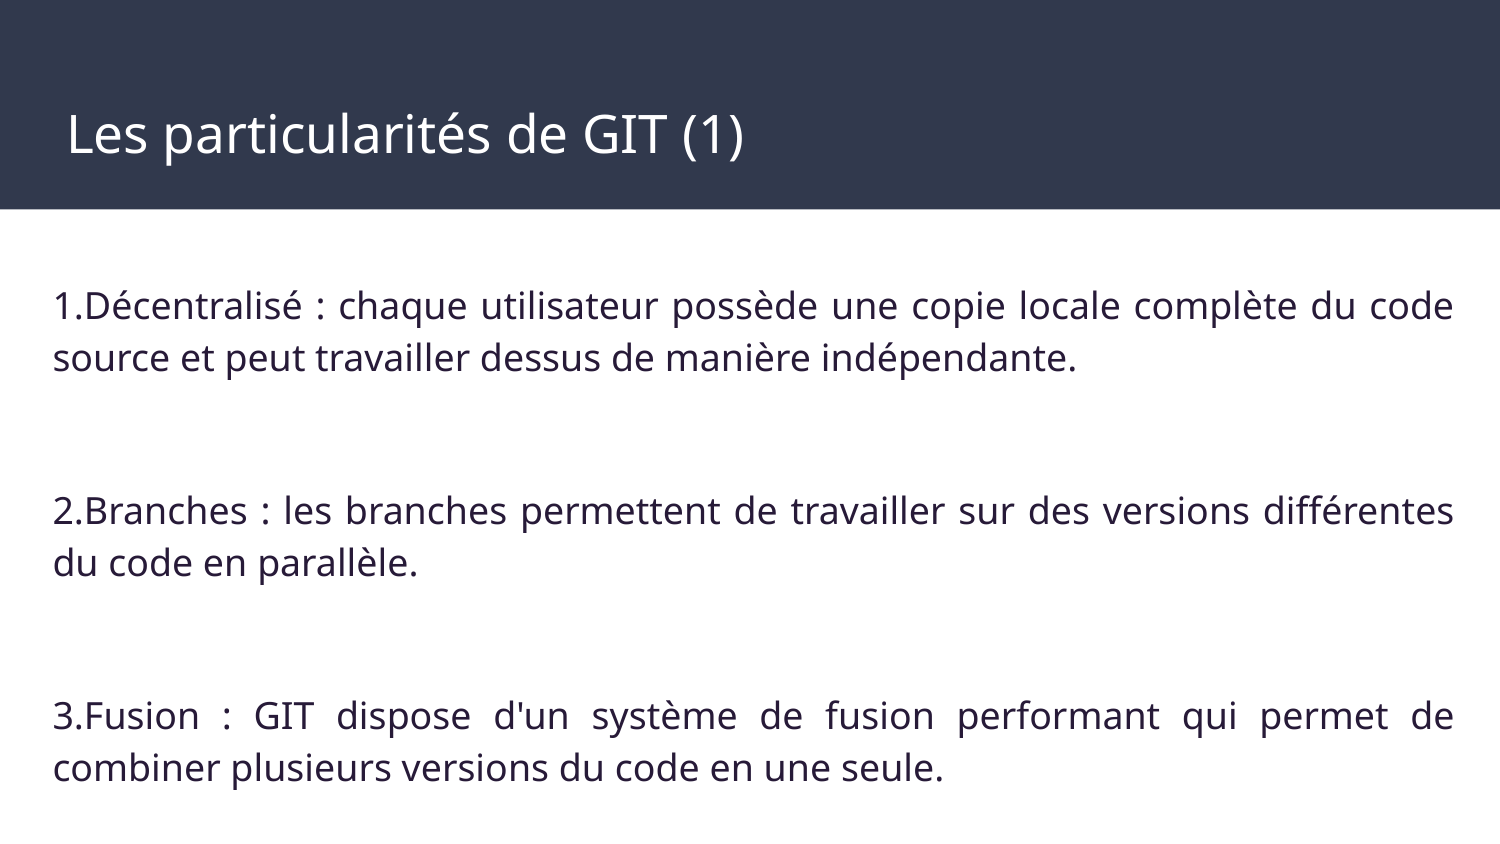

# Les particularités de GIT (1)
1.Décentralisé : chaque utilisateur possède une copie locale complète du code source et peut travailler dessus de manière indépendante.
2.Branches : les branches permettent de travailler sur des versions différentes du code en parallèle.
3.Fusion : GIT dispose d'un système de fusion performant qui permet de combiner plusieurs versions du code en une seule.